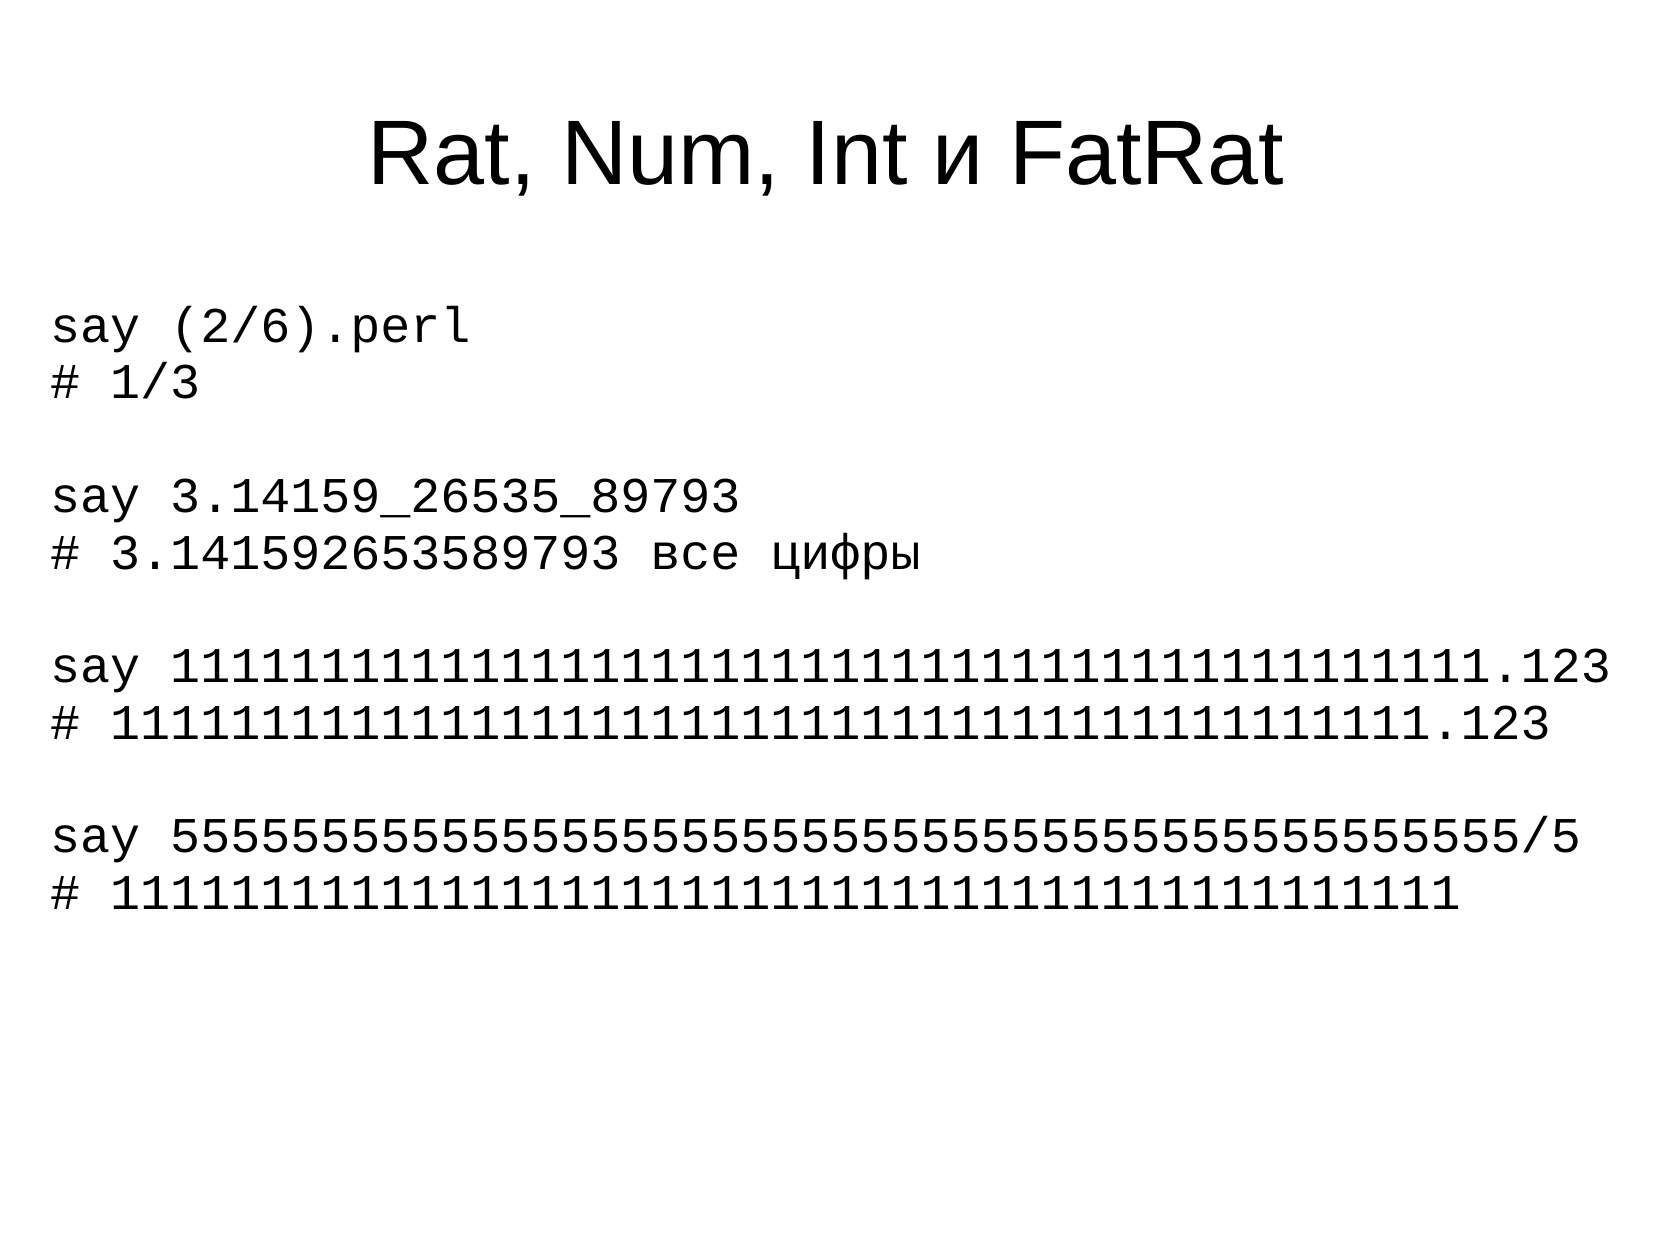

# Rat, Num, Int и FatRat
say (2/6).perl
# 1/3
say 3.14159_26535_89793
# 3.141592653589793 все цифры
say 11111111111111111111111111111111111111111111.123
# 11111111111111111111111111111111111111111111.123
say 555555555555555555555555555555555555555555555/5
# 111111111111111111111111111111111111111111111